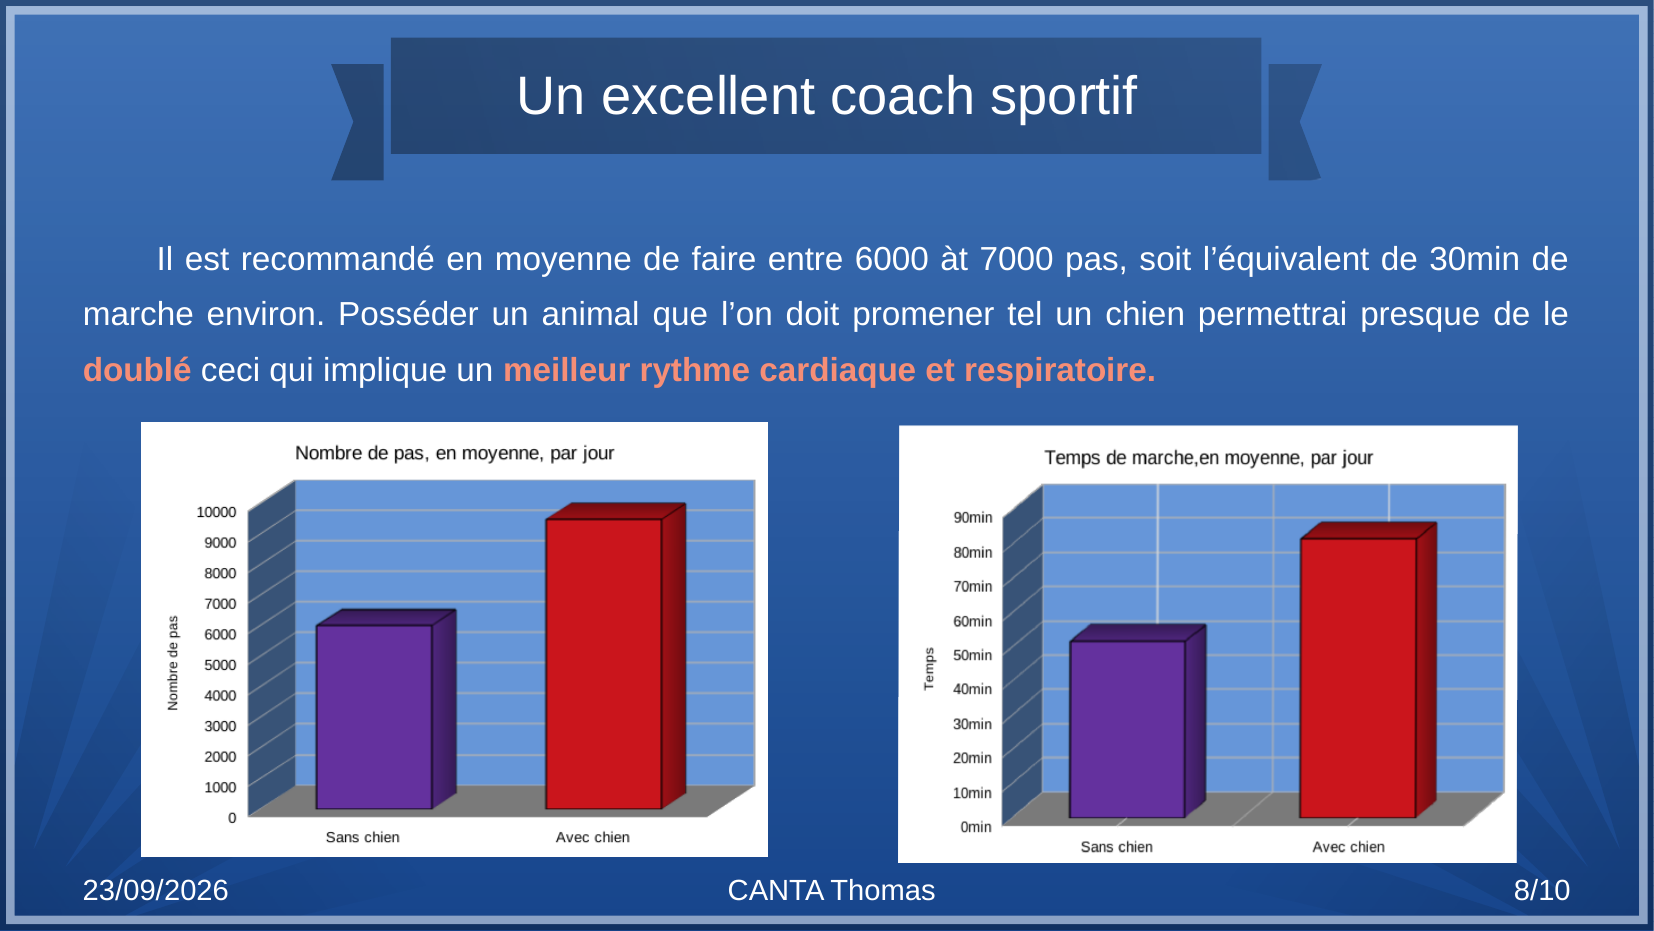

Un excellent coach sportif
	Il est recommandé en moyenne de faire entre 6000 àt 7000 pas, soit l’équivalent de 30min de marche environ. Posséder un animal que l’on doit promener tel un chien permettrai presque de le doublé ceci qui implique un meilleur rythme cardiaque et respiratoire.
8